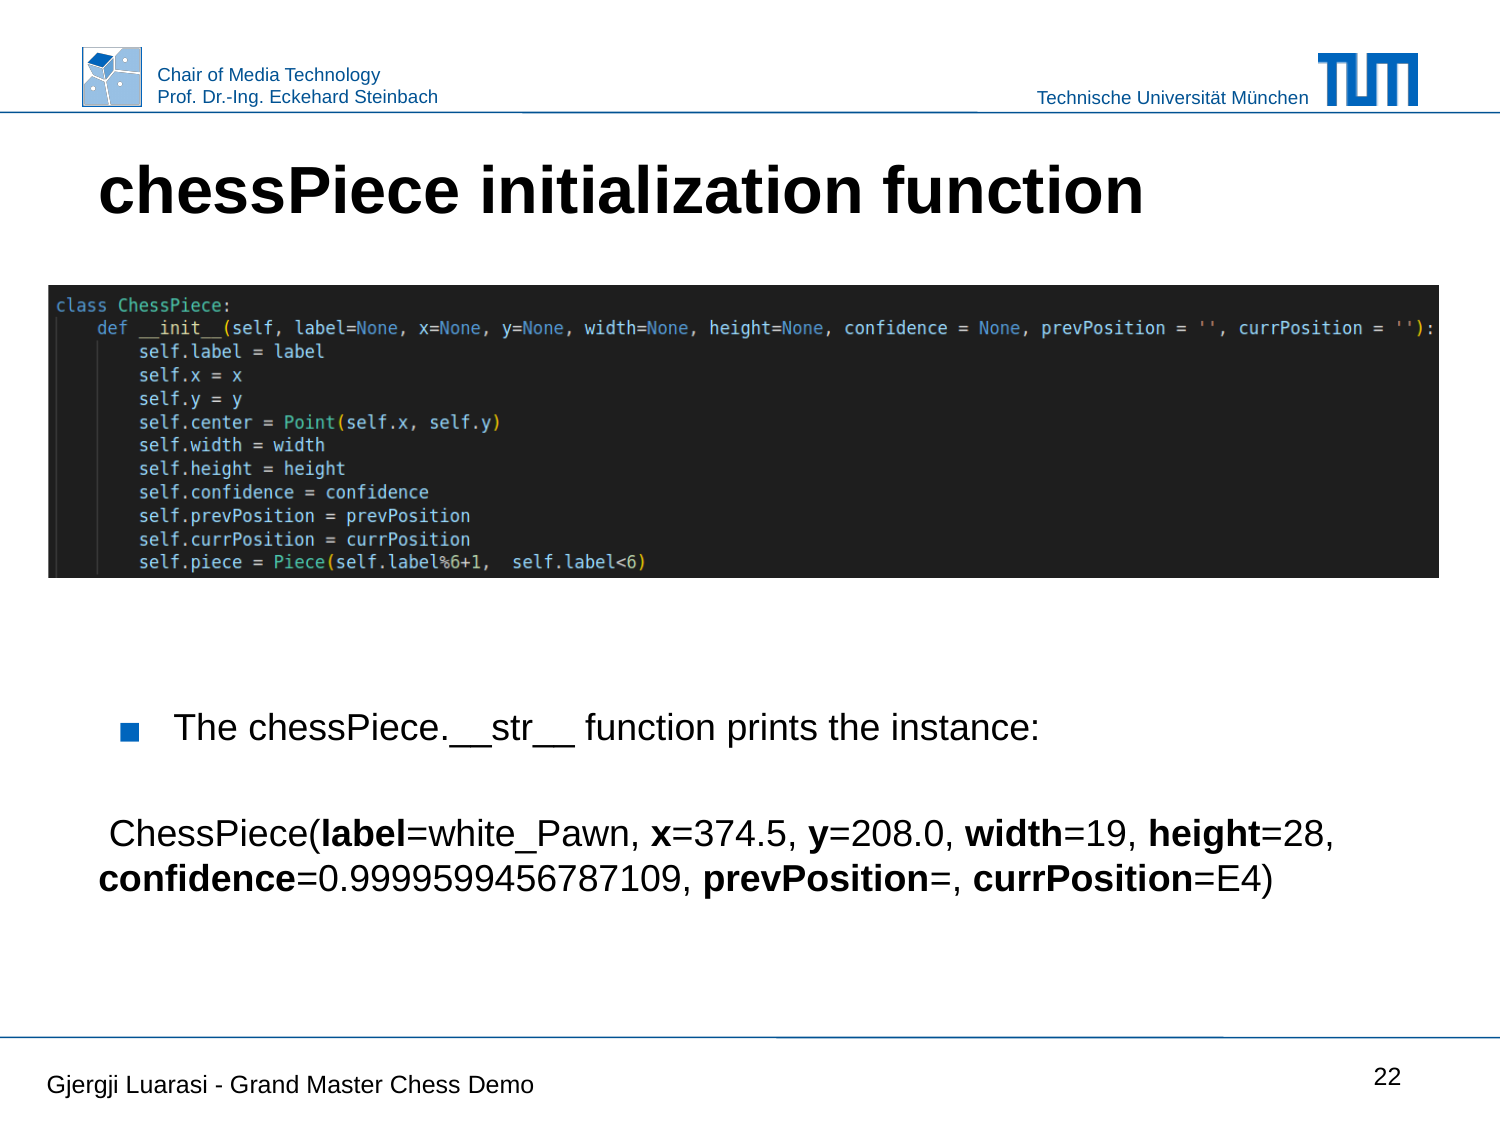

# chessPiece initialization function
The chessPiece.__str__ function prints the instance:
 ChessPiece(label=white_Pawn, x=374.5, y=208.0, width=19, height=28, confidence=0.9999599456787109, prevPosition=, currPosition=E4)
Gjergji Luarasi - Grand Master Chess Demo